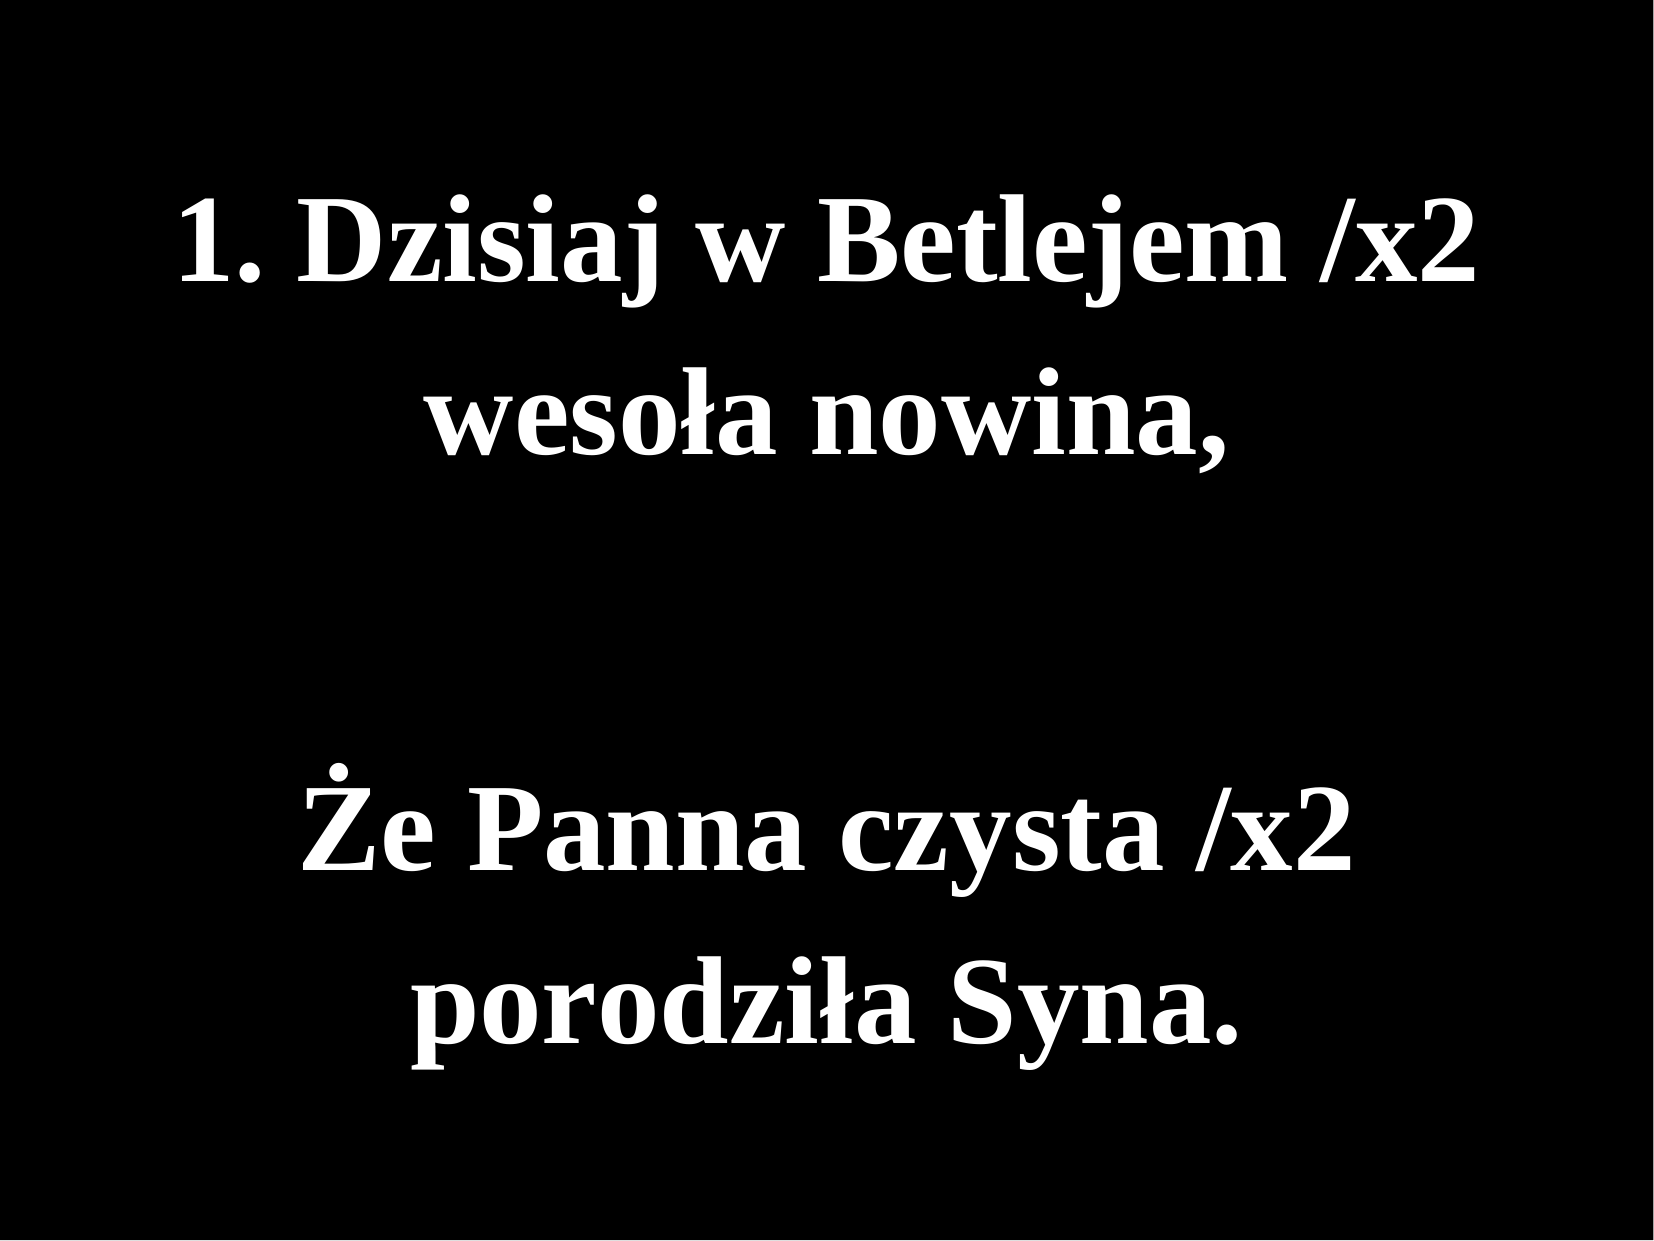

# 1. Dzisiaj w Betlejem /x2 ppp wesoła nowina, Że Panna czysta /x2 ppp porodziła Syna.